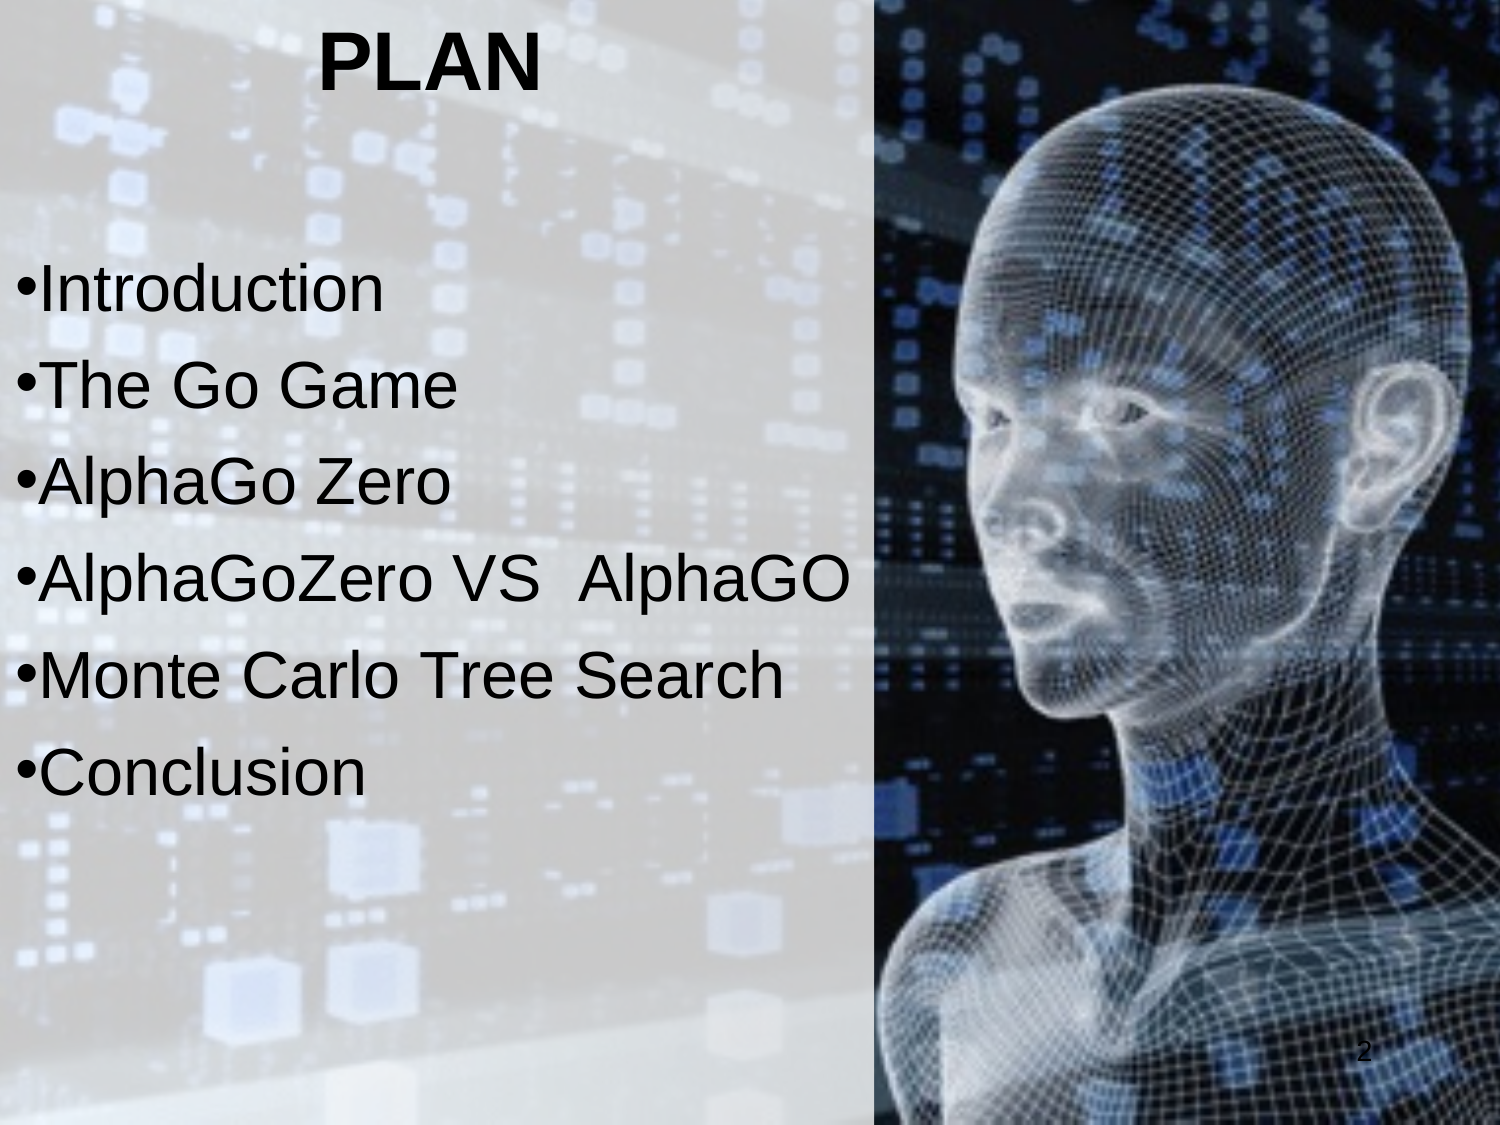

# PLAN
Introduction
The Go Game
AlphaGo Zero
AlphaGoZero VS AlphaGO
Monte Carlo Tree Search
Conclusion